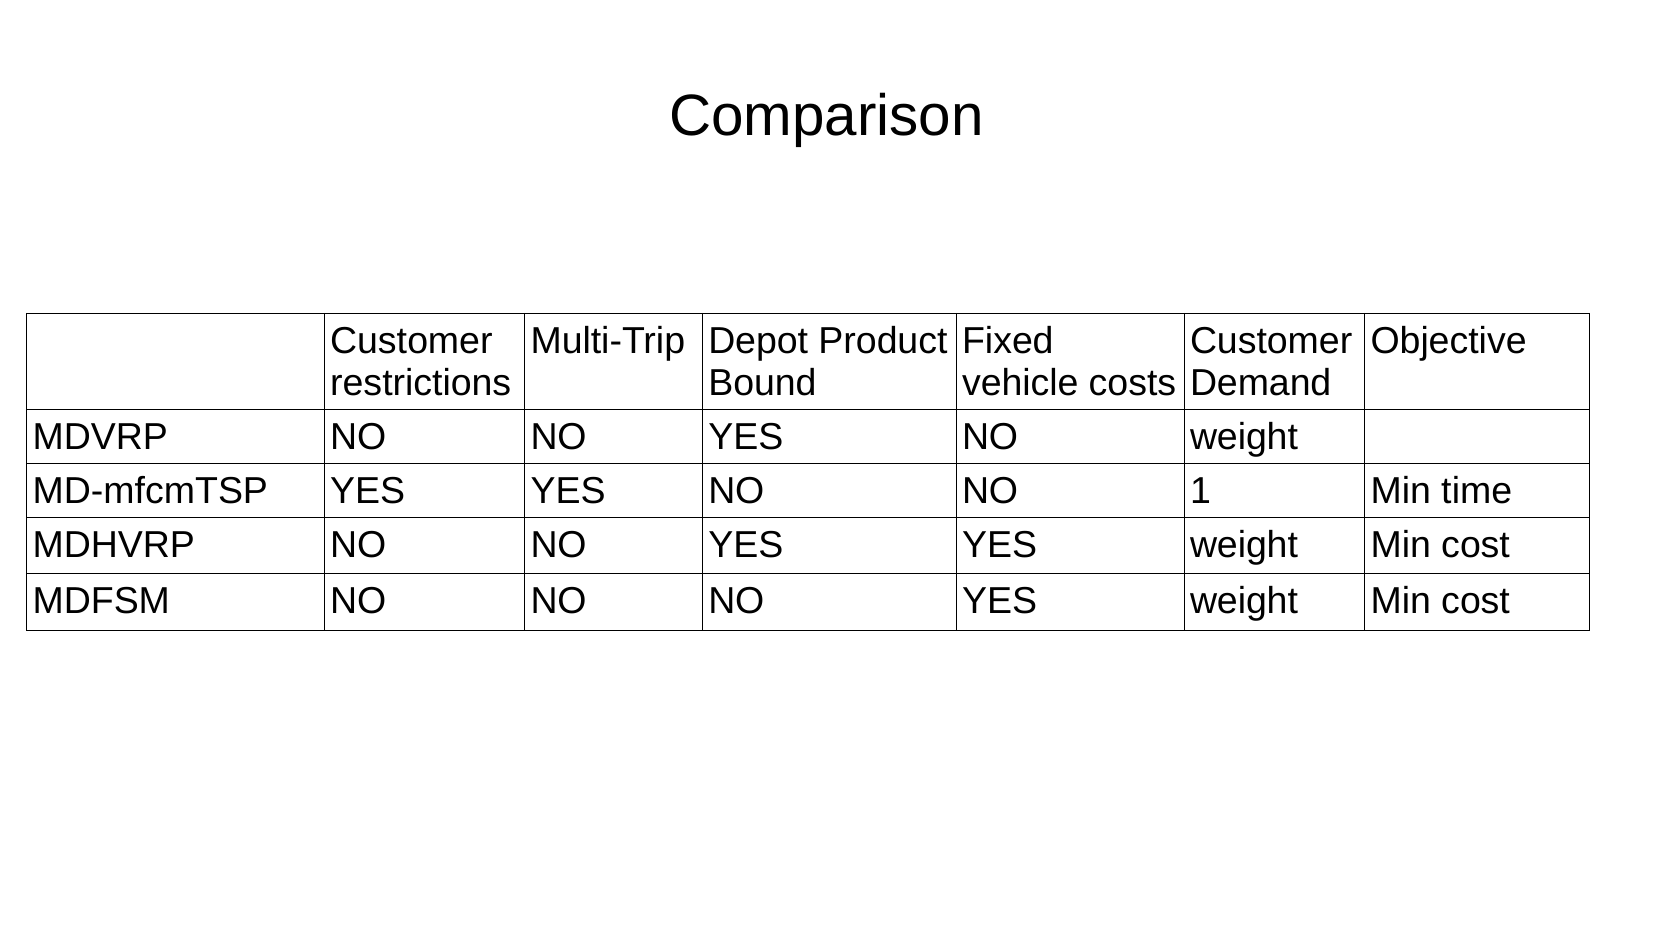

# Comparison
| | Customer restrictions | Multi-Trip | Depot Product Bound | Fixed vehicle costs | Customer Demand | Objective |
| --- | --- | --- | --- | --- | --- | --- |
| MDVRP | NO | NO | YES | NO | weight | |
| MD-mfcmTSP | YES | YES | NO | NO | 1 | Min time |
| MDHVRP | NO | NO | YES | YES | weight | Min cost |
| MDFSM | NO | NO | NO | YES | weight | Min cost |